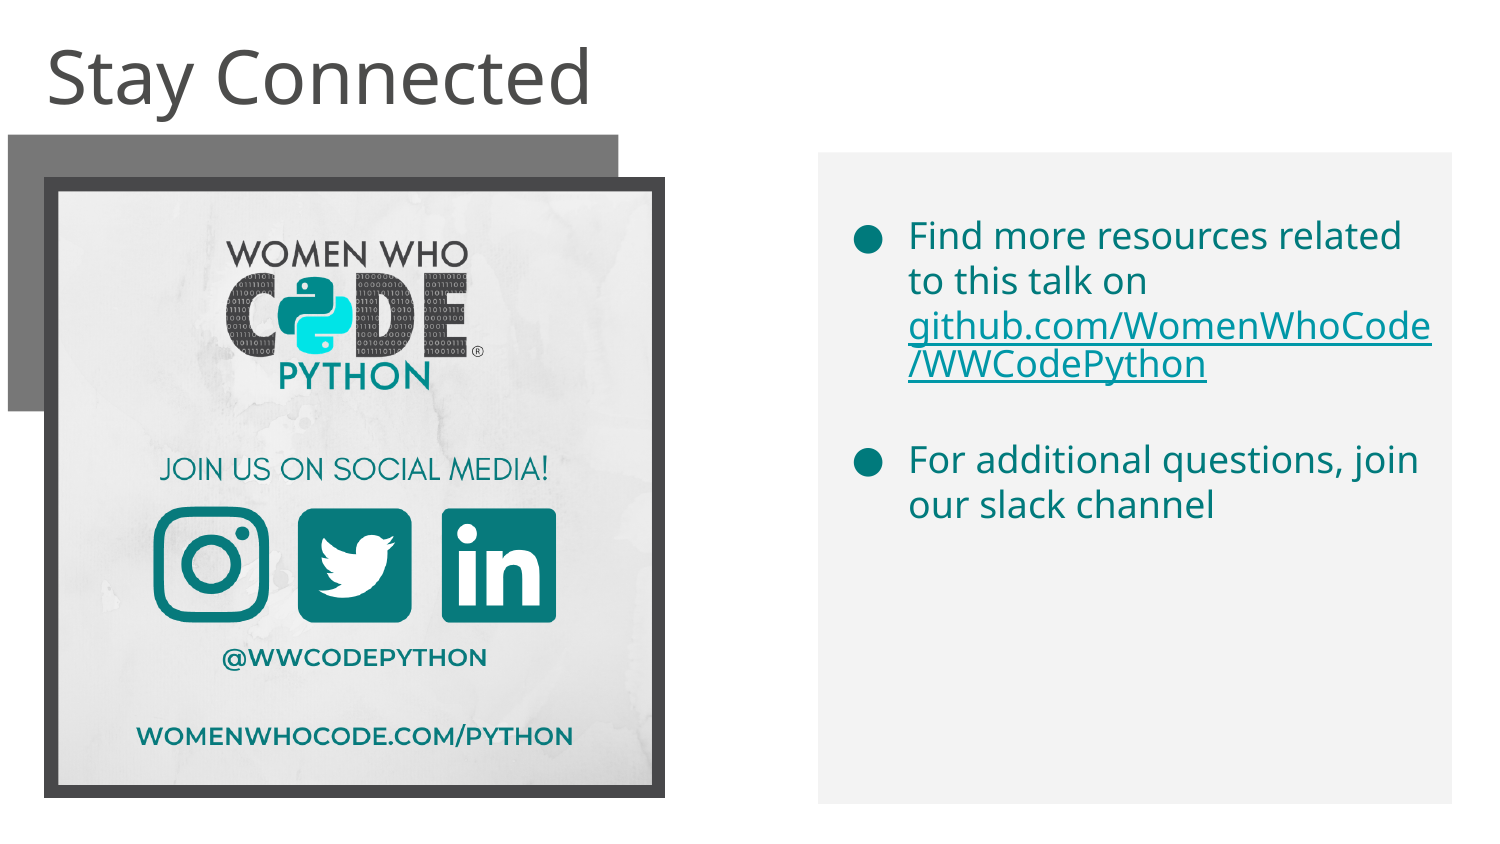

# Stay Connected
Find more resources related to this talk on github.com/WomenWhoCode/WWCodePython
For additional questions, join our slack channel